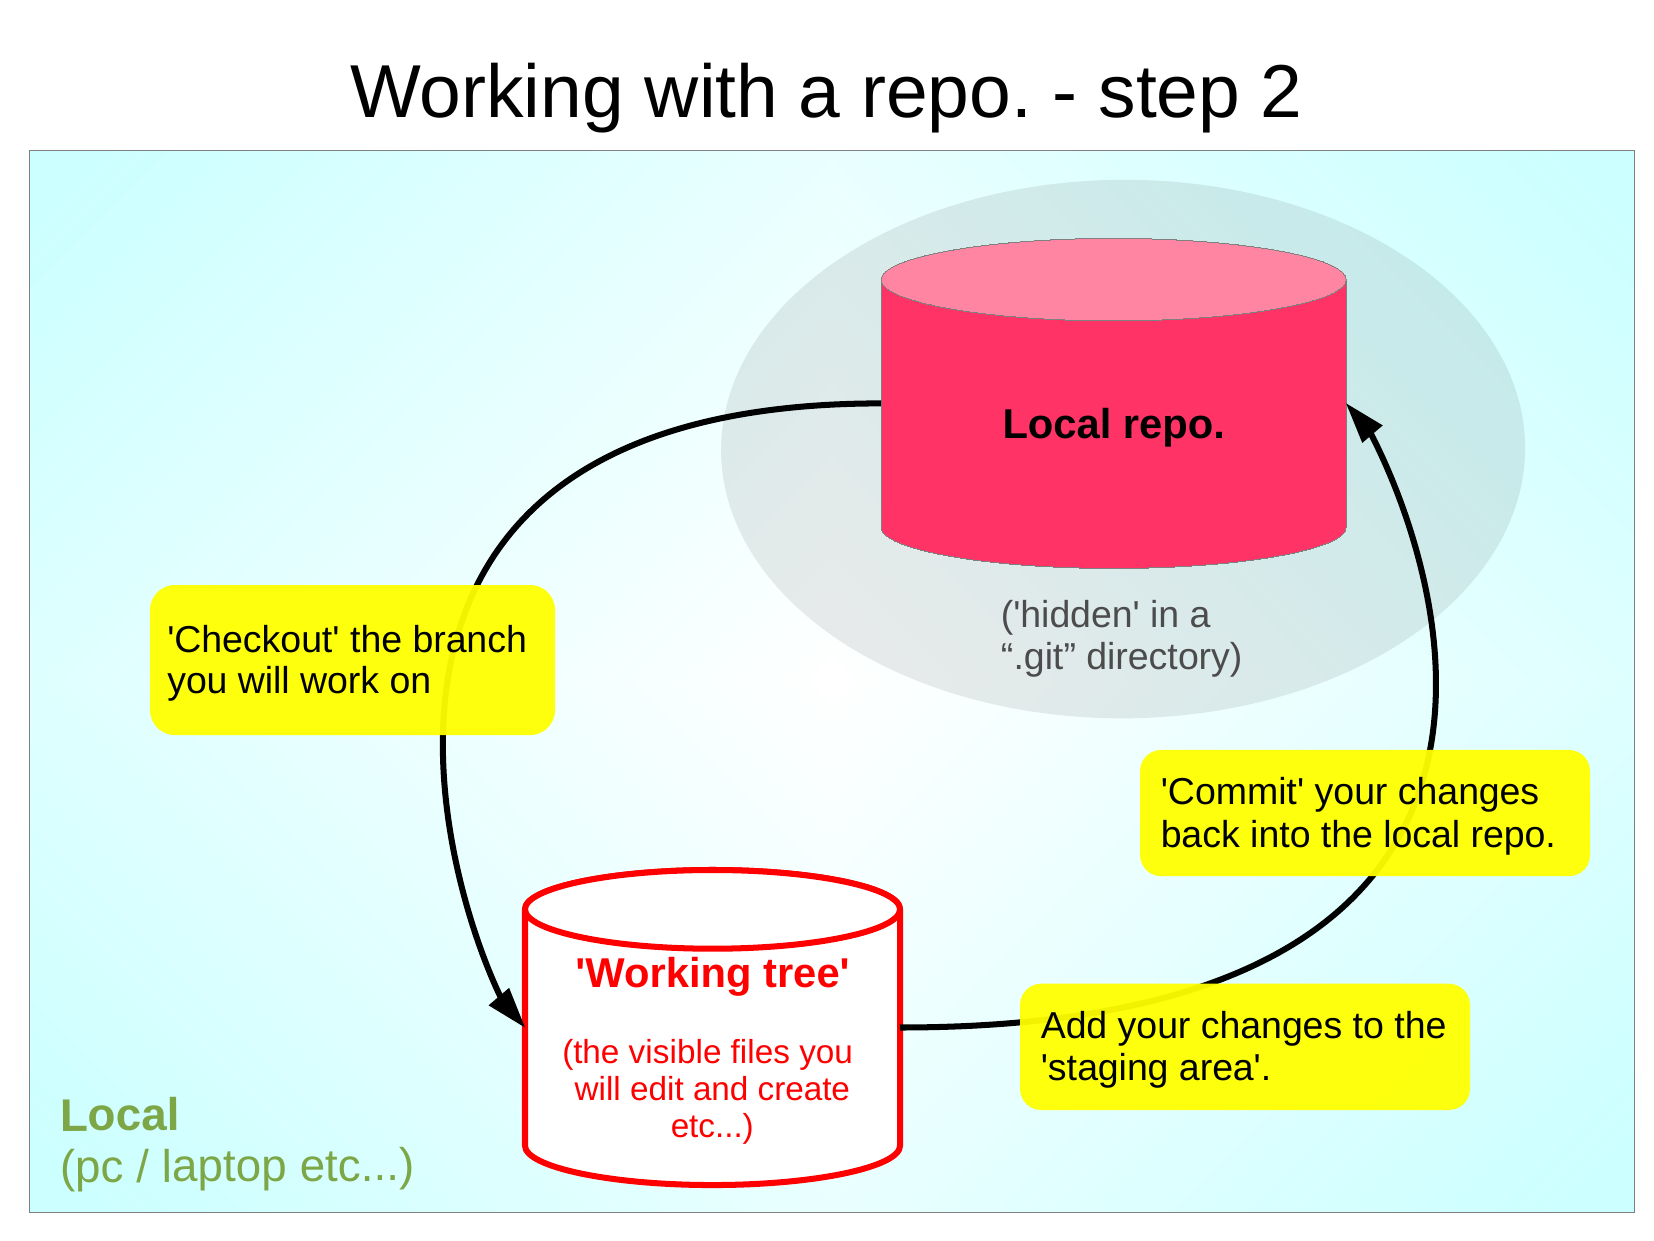

# Working with a repo. - step 2
Local repo.
'Checkout' the branch
you will work on
('hidden' in a
“.git” directory)
'Commit' your changes
back into the local repo.
'Working tree'
(the visible files you
will edit and create
etc...)
Add your changes to the
'staging area'.
Local
(pc / laptop etc...)